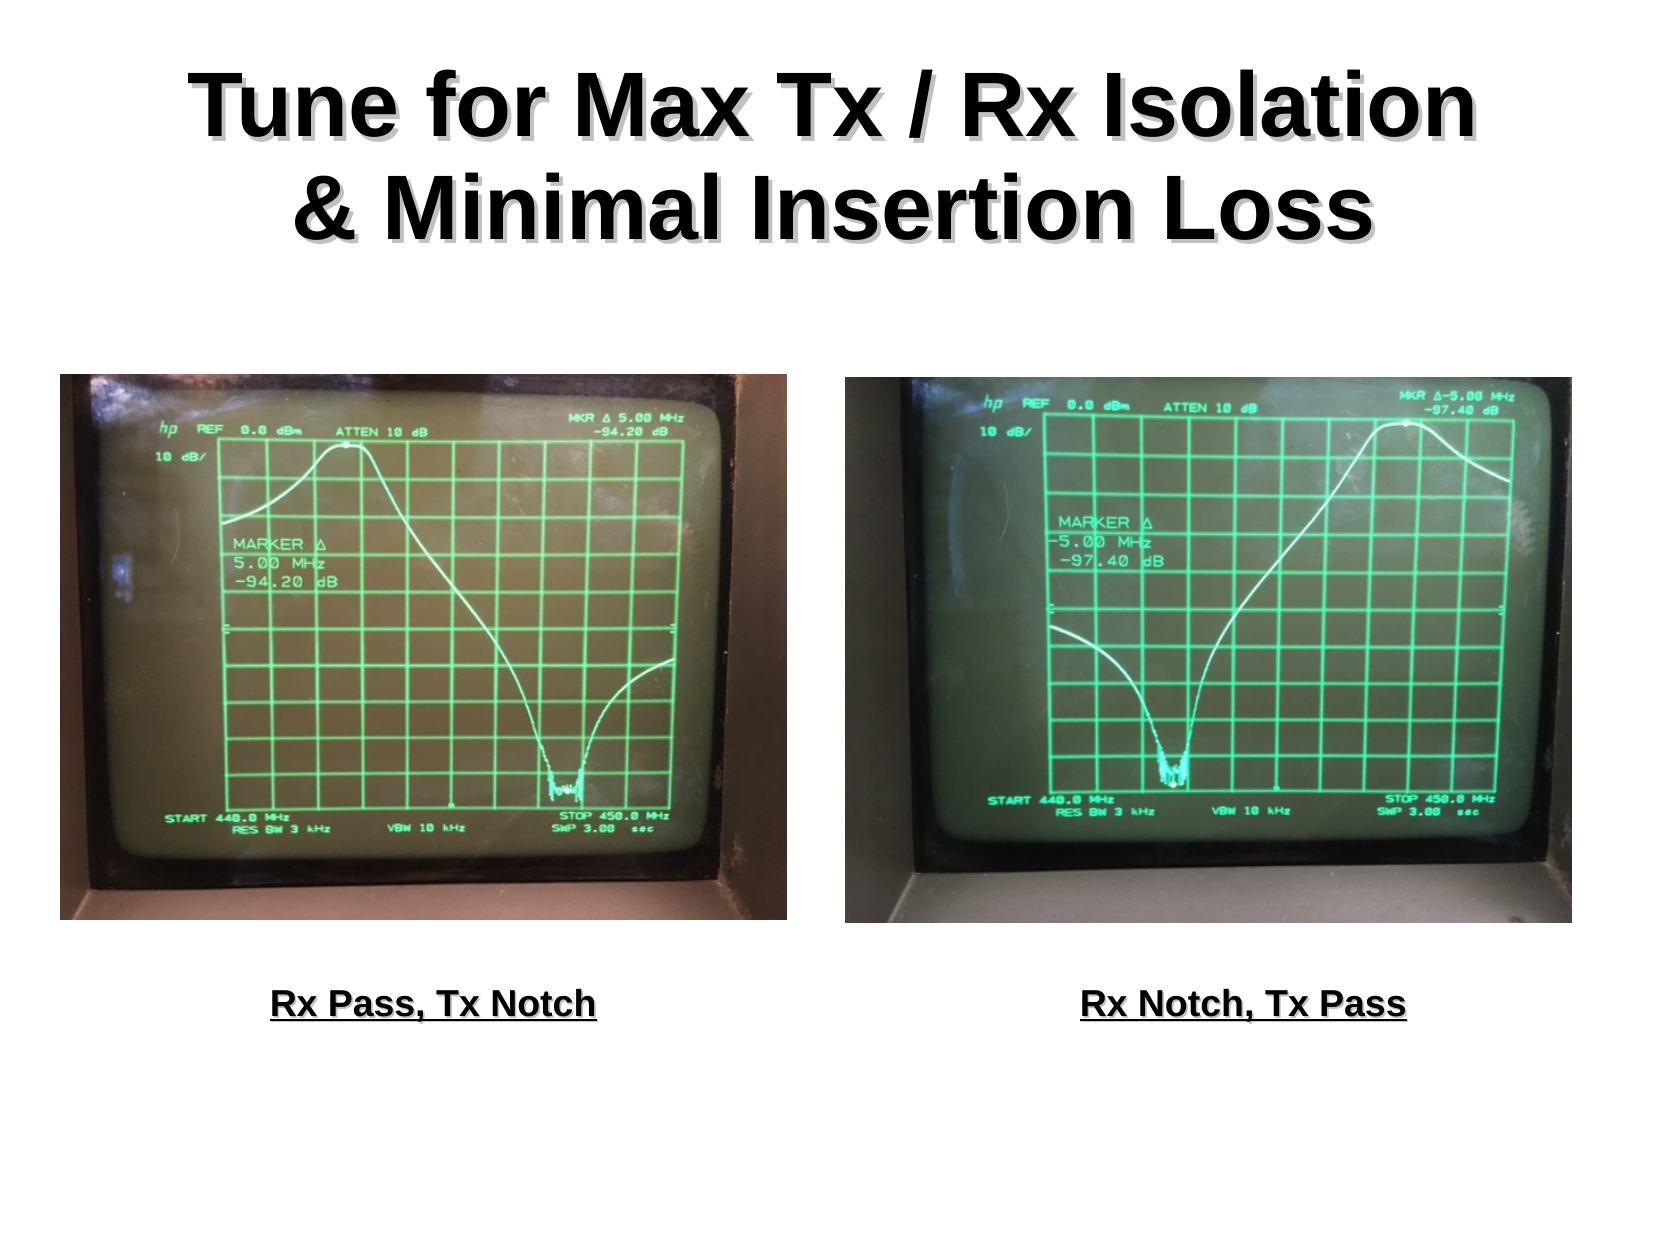

# Tune for Max Tx / Rx Isolation & Minimal Insertion Loss
Rx Pass, Tx Notch
Rx Notch, Tx Pass